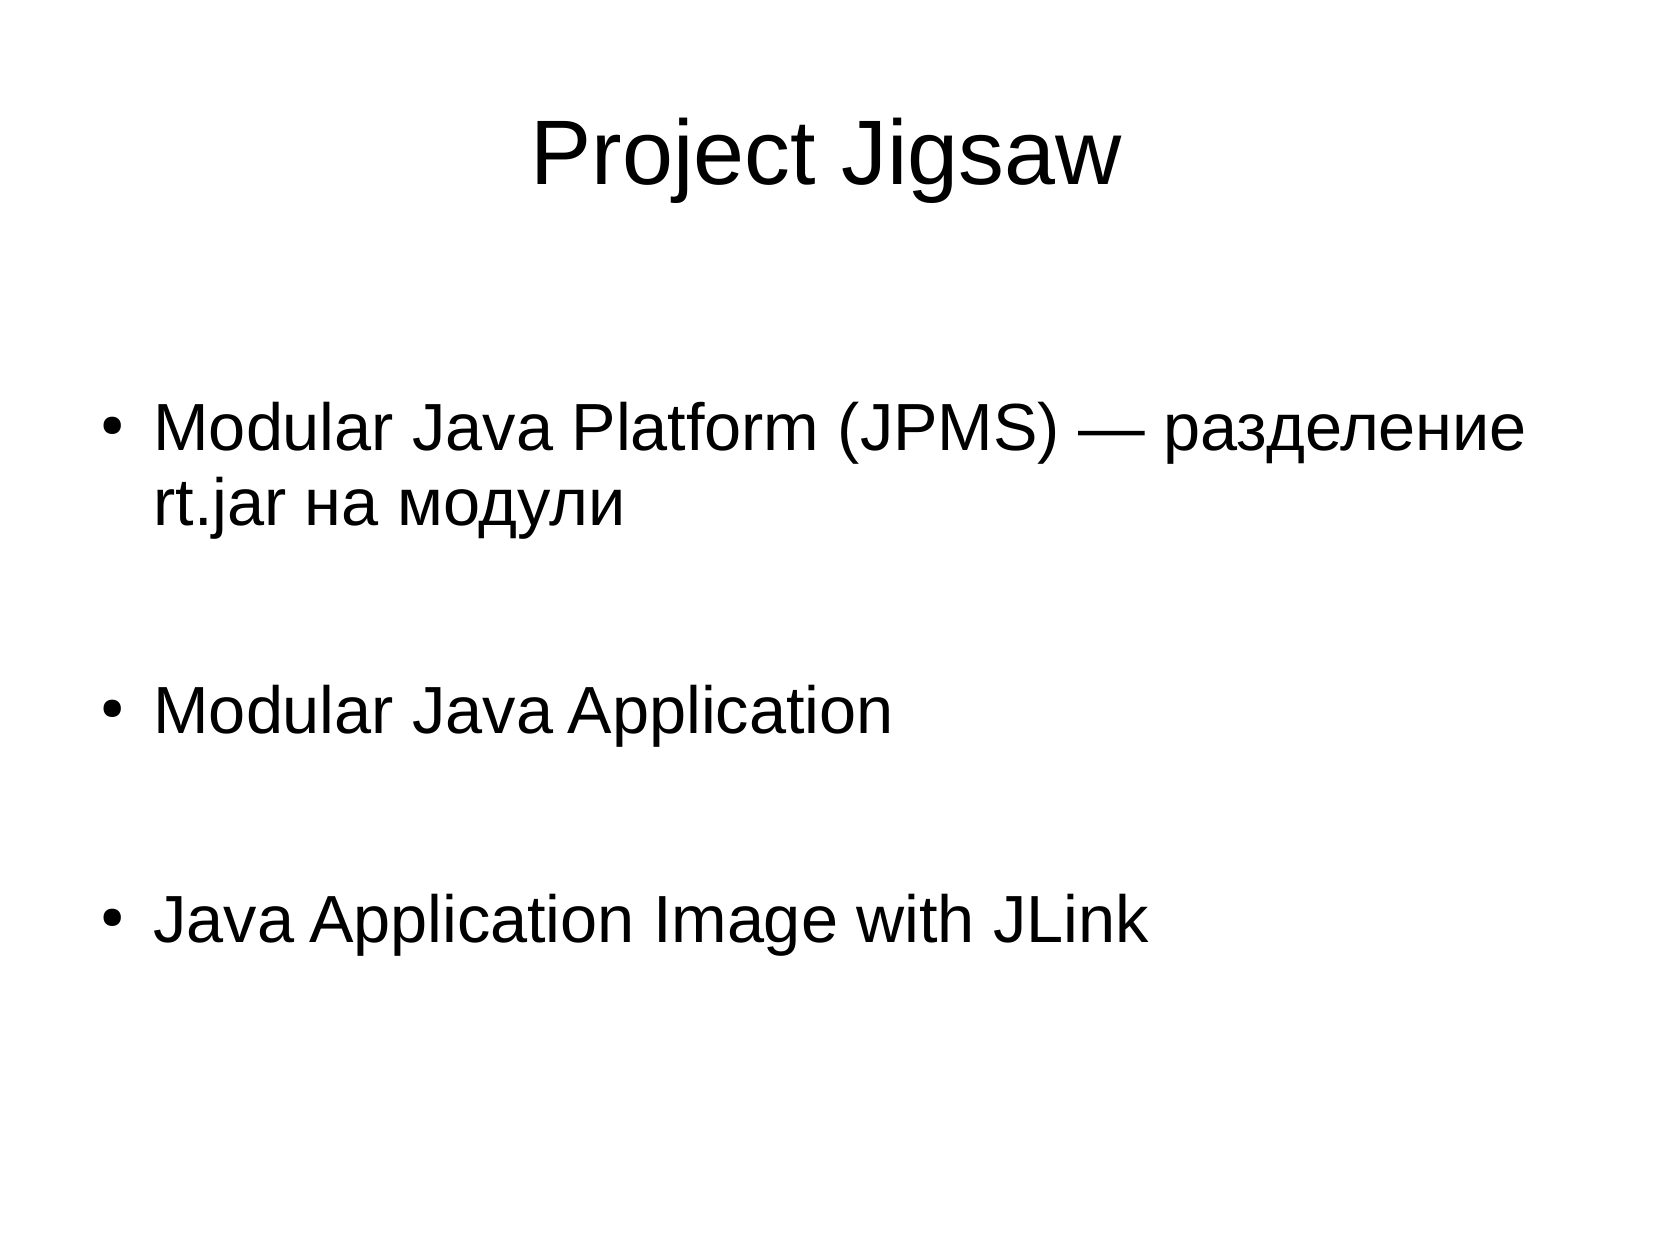

# Project Jigsaw
Modular Java Platform (JPMS) — разделение rt.jar на модули
Modular Java Application
Java Application Image with JLink